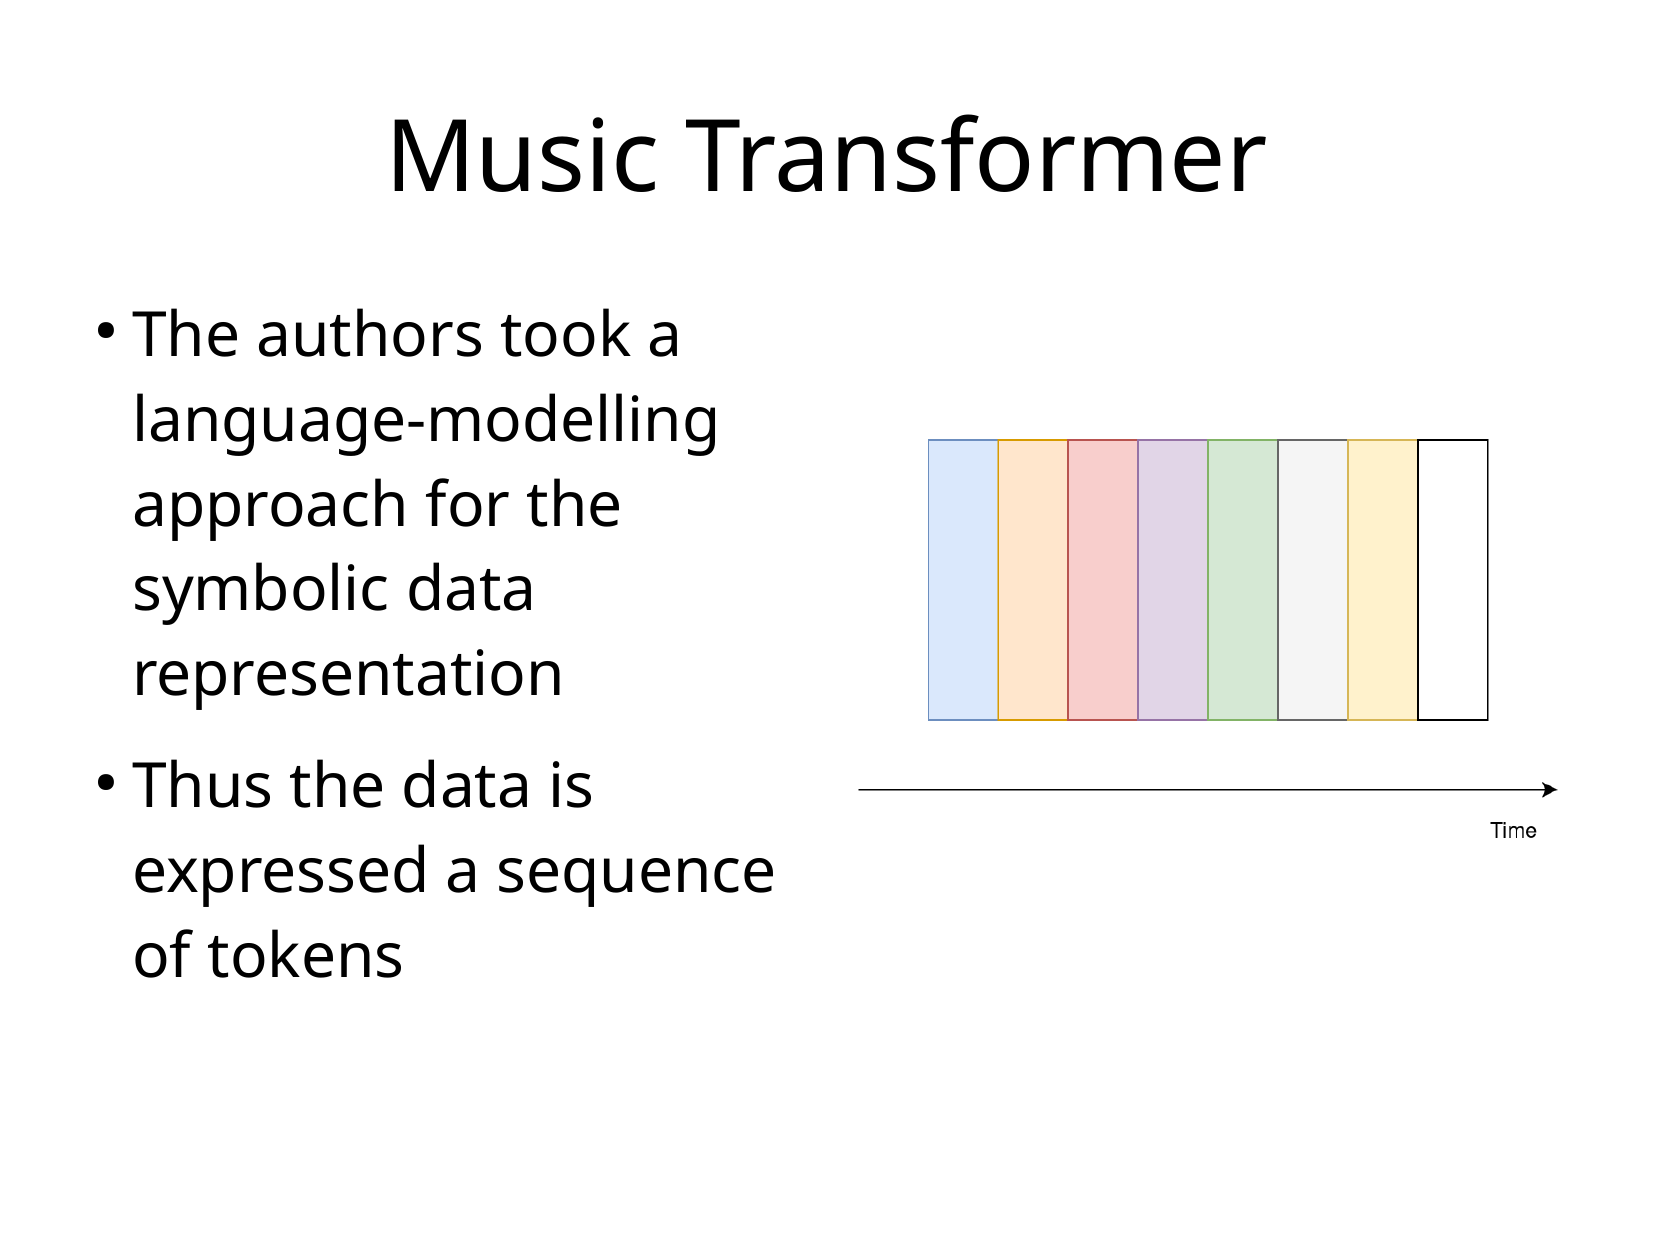

# Music Transformer
The authors took a language-modelling approach for the symbolic data representation
Thus the data is expressed a sequence of tokens